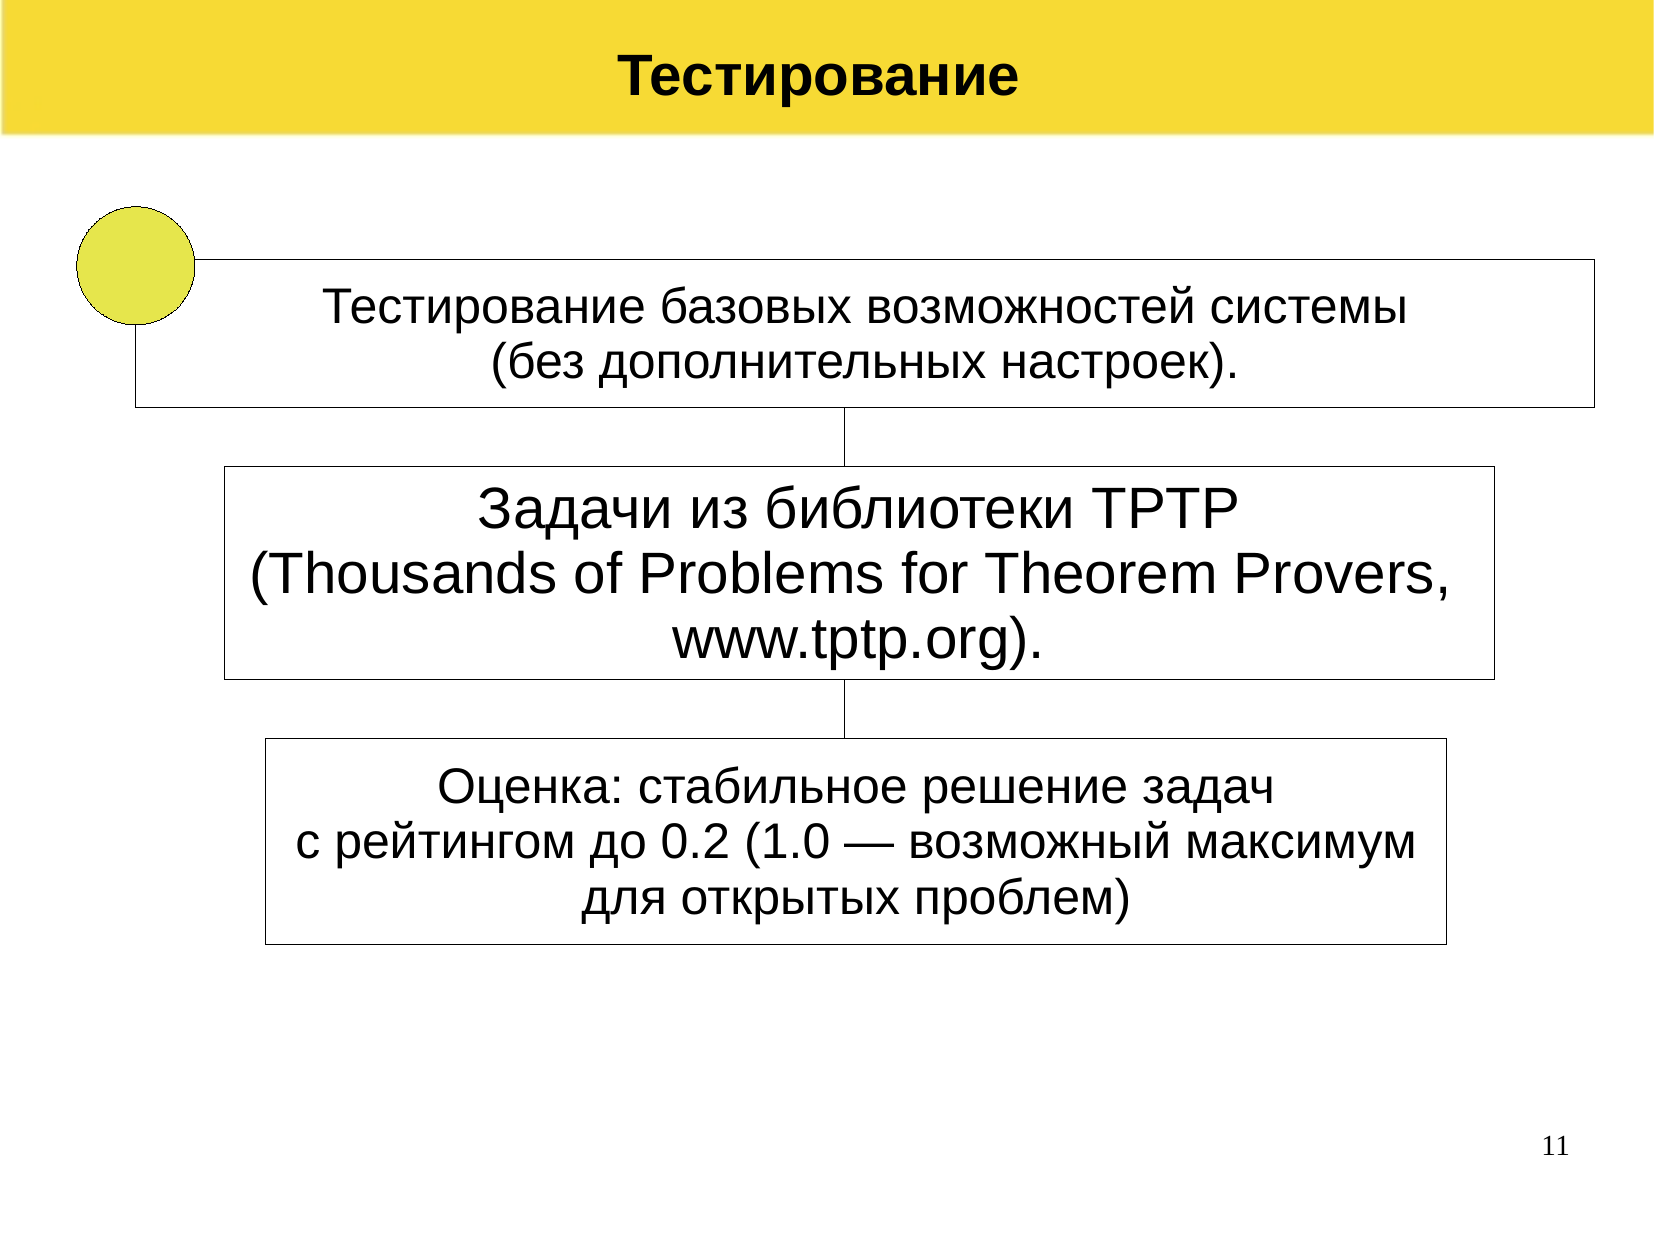

Тестирование
Язык и исчисления позитивно-образованных формул
Язык и исчисления позитивно-образованных формул
Тестирование базовых возможностей системы
(без дополнительных настроек).
Задачи из библиотеки TPTP
(Thousands of Problems for Theorem Provers,
www.tptp.org).
Оценка: стабильное решение задач
с рейтингом до 0.2 (1.0 — возможный максимум
для открытых проблем)
11